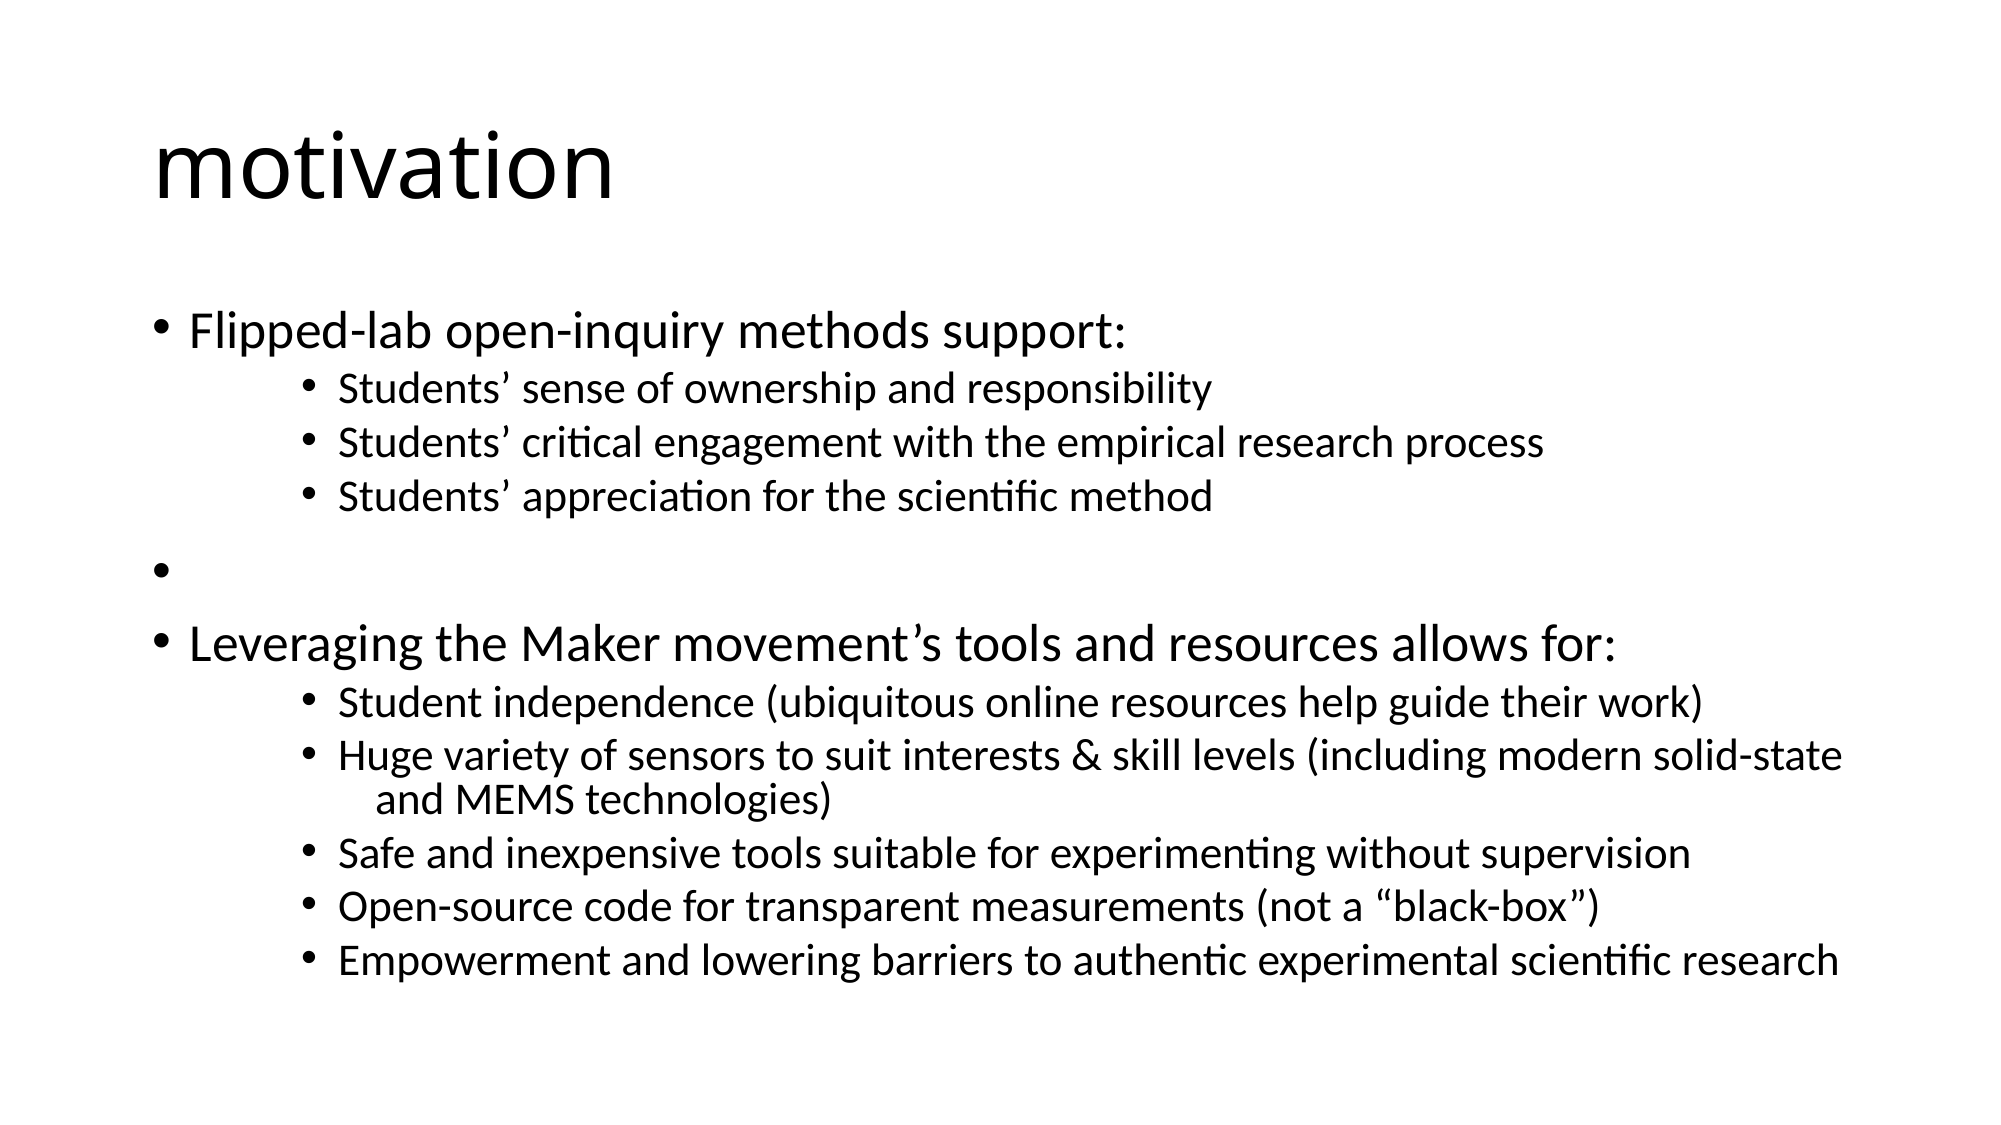

# motivation
Flipped-lab open-inquiry methods support:
Students’ sense of ownership and responsibility
Students’ critical engagement with the empirical research process
Students’ appreciation for the scientific method
Leveraging the Maker movement’s tools and resources allows for:
Student independence (ubiquitous online resources help guide their work)
Huge variety of sensors to suit interests & skill levels (including modern solid-state and MEMS technologies)
Safe and inexpensive tools suitable for experimenting without supervision
Open-source code for transparent measurements (not a “black-box”)
Empowerment and lowering barriers to authentic experimental scientific research